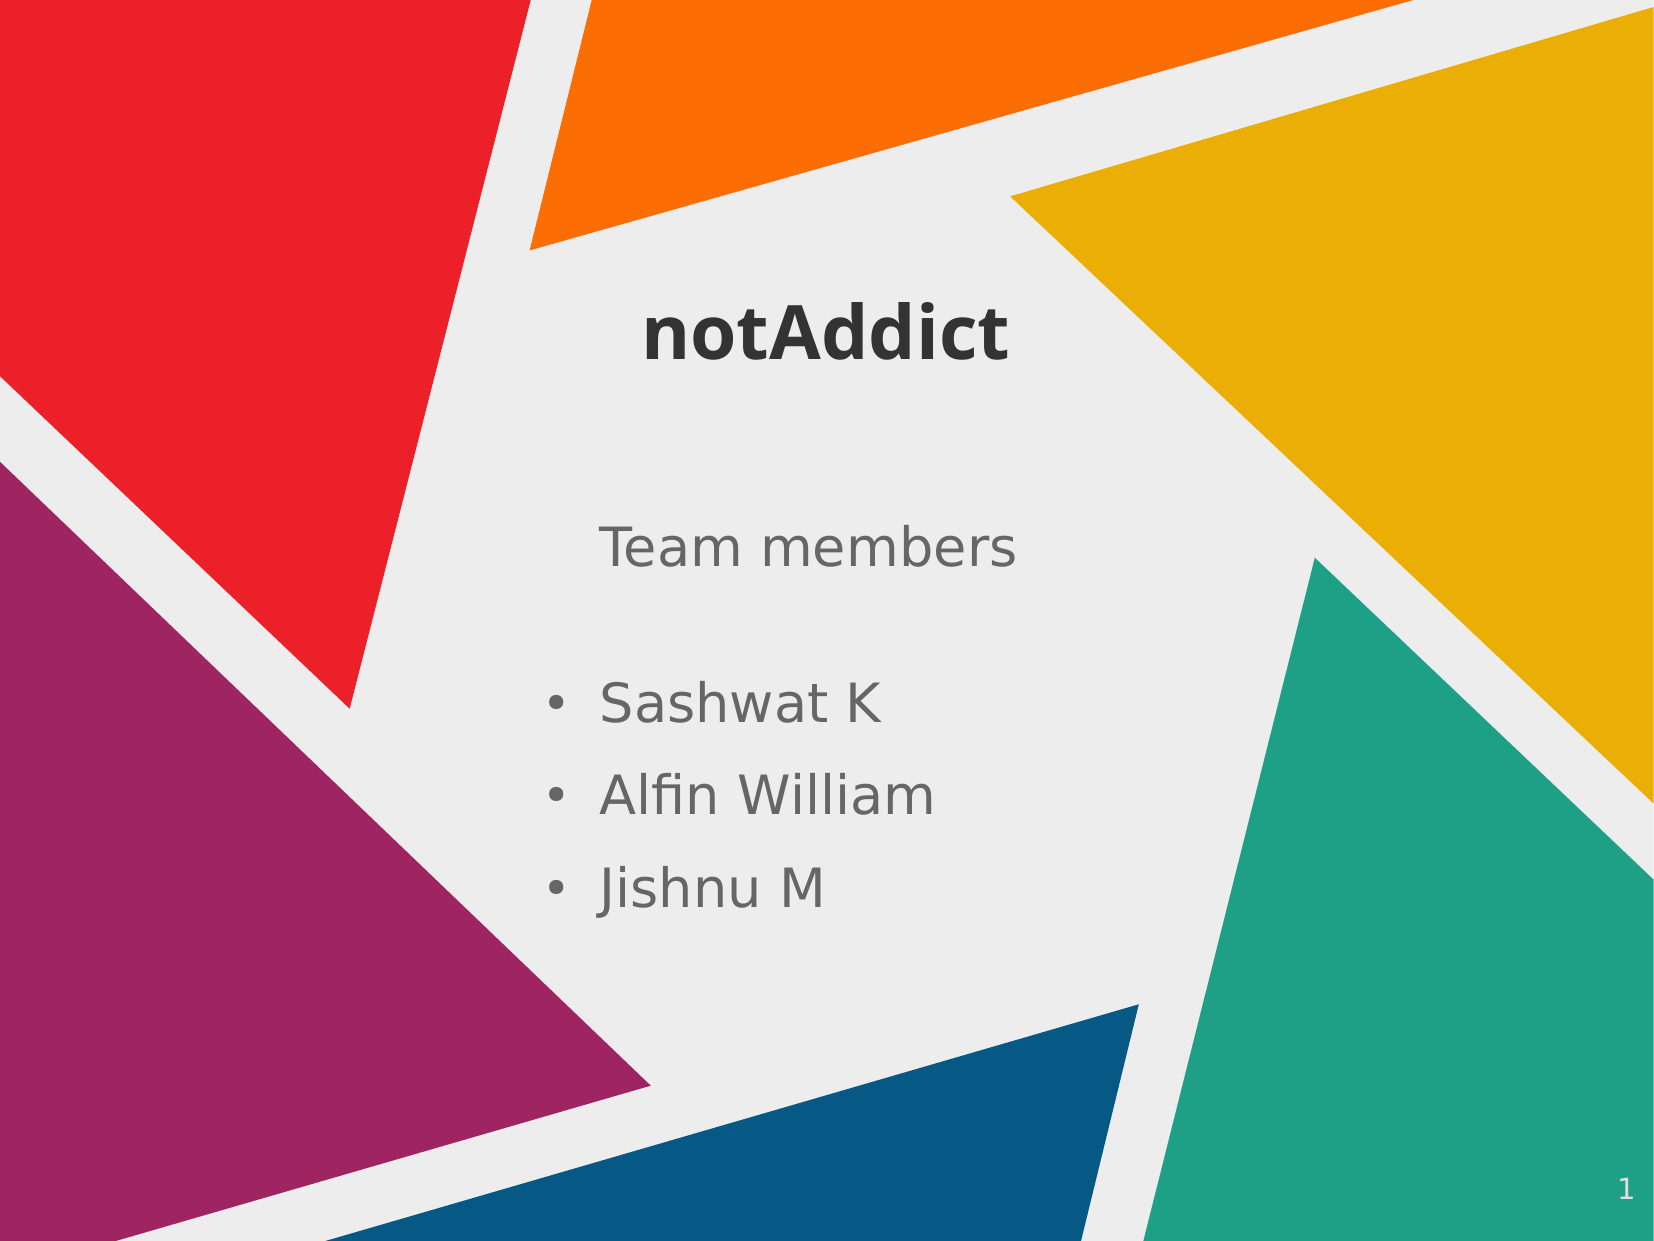

# notAddict
Team members
Sashwat K
Alfin William
Jishnu M
1